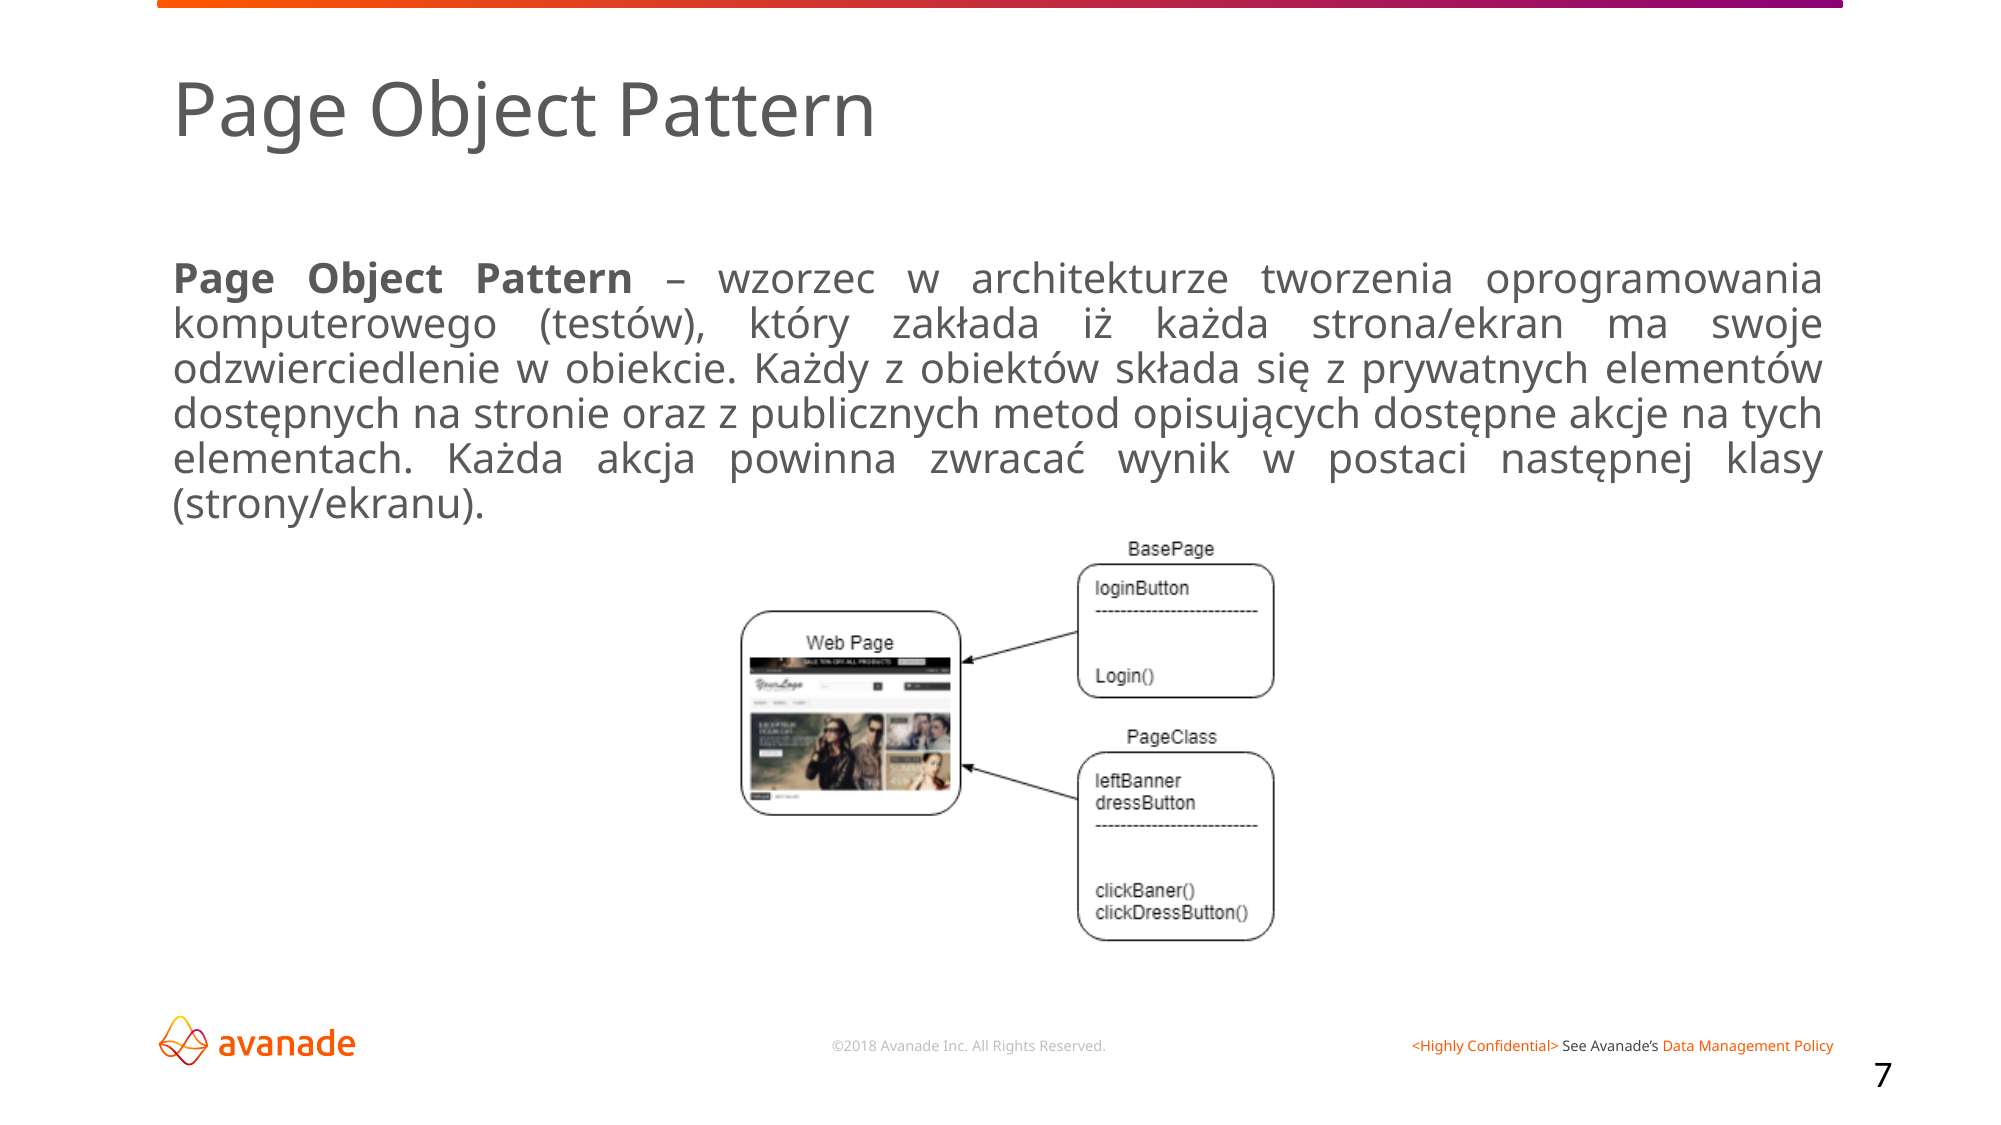

Page Object Pattern
# Page Object Pattern – wzorzec w architekturze tworzenia oprogramowania komputerowego (testów), który zakłada iż każda strona/ekran ma swoje odzwierciedlenie w obiekcie. Każdy z obiektów składa się z prywatnych elementów dostępnych na stronie oraz z publicznych metod opisujących dostępne akcje na tych elementach. Każda akcja powinna zwracać wynik w postaci następnej klasy (strony/ekranu).